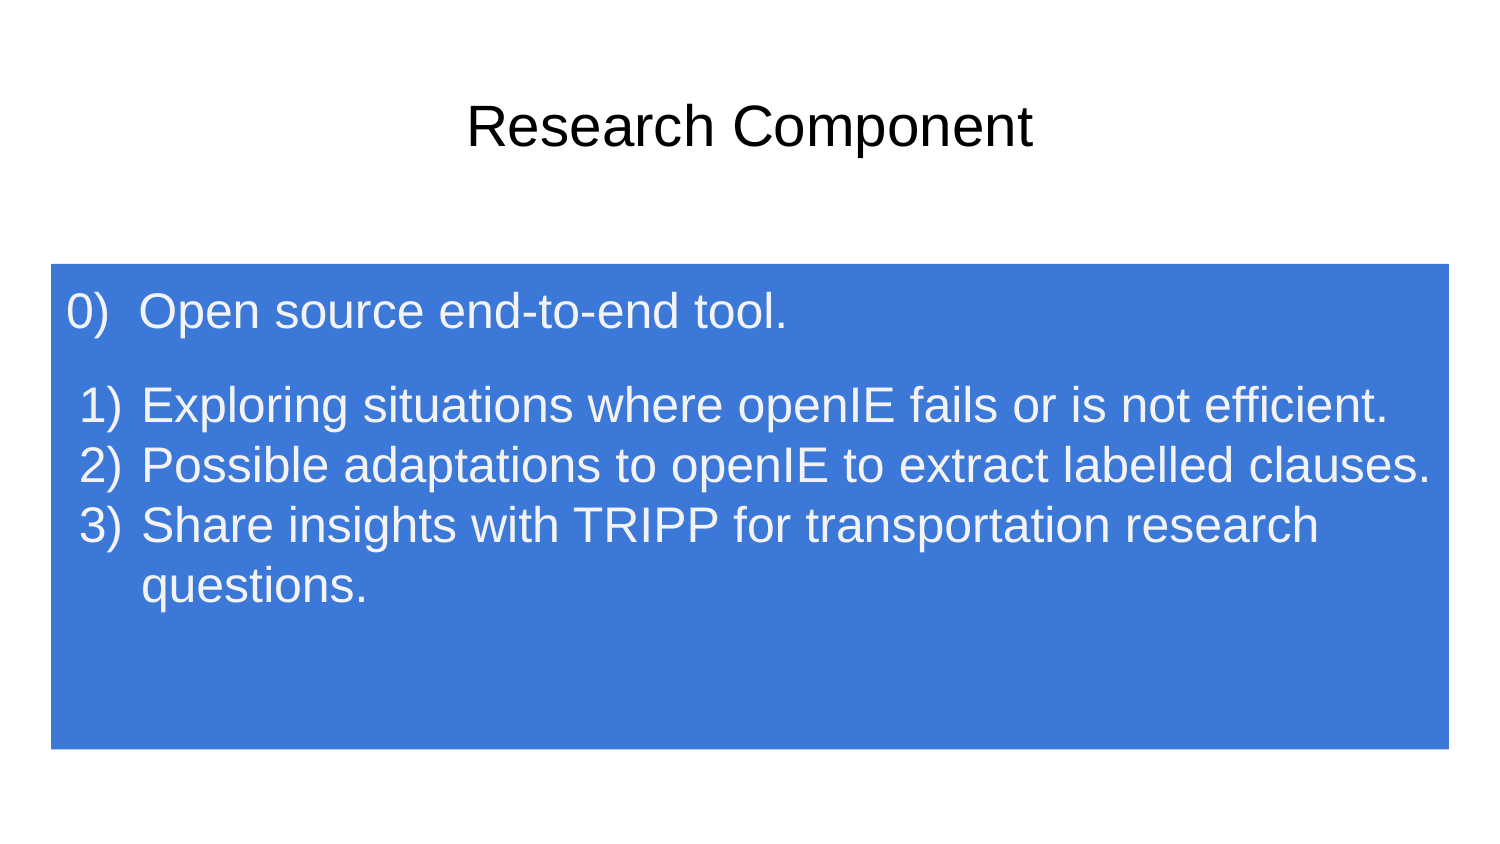

# Research Component
0) Open source end-to-end tool.
Exploring situations where openIE fails or is not efficient.
Possible adaptations to openIE to extract labelled clauses.
Share insights with TRIPP for transportation research questions.